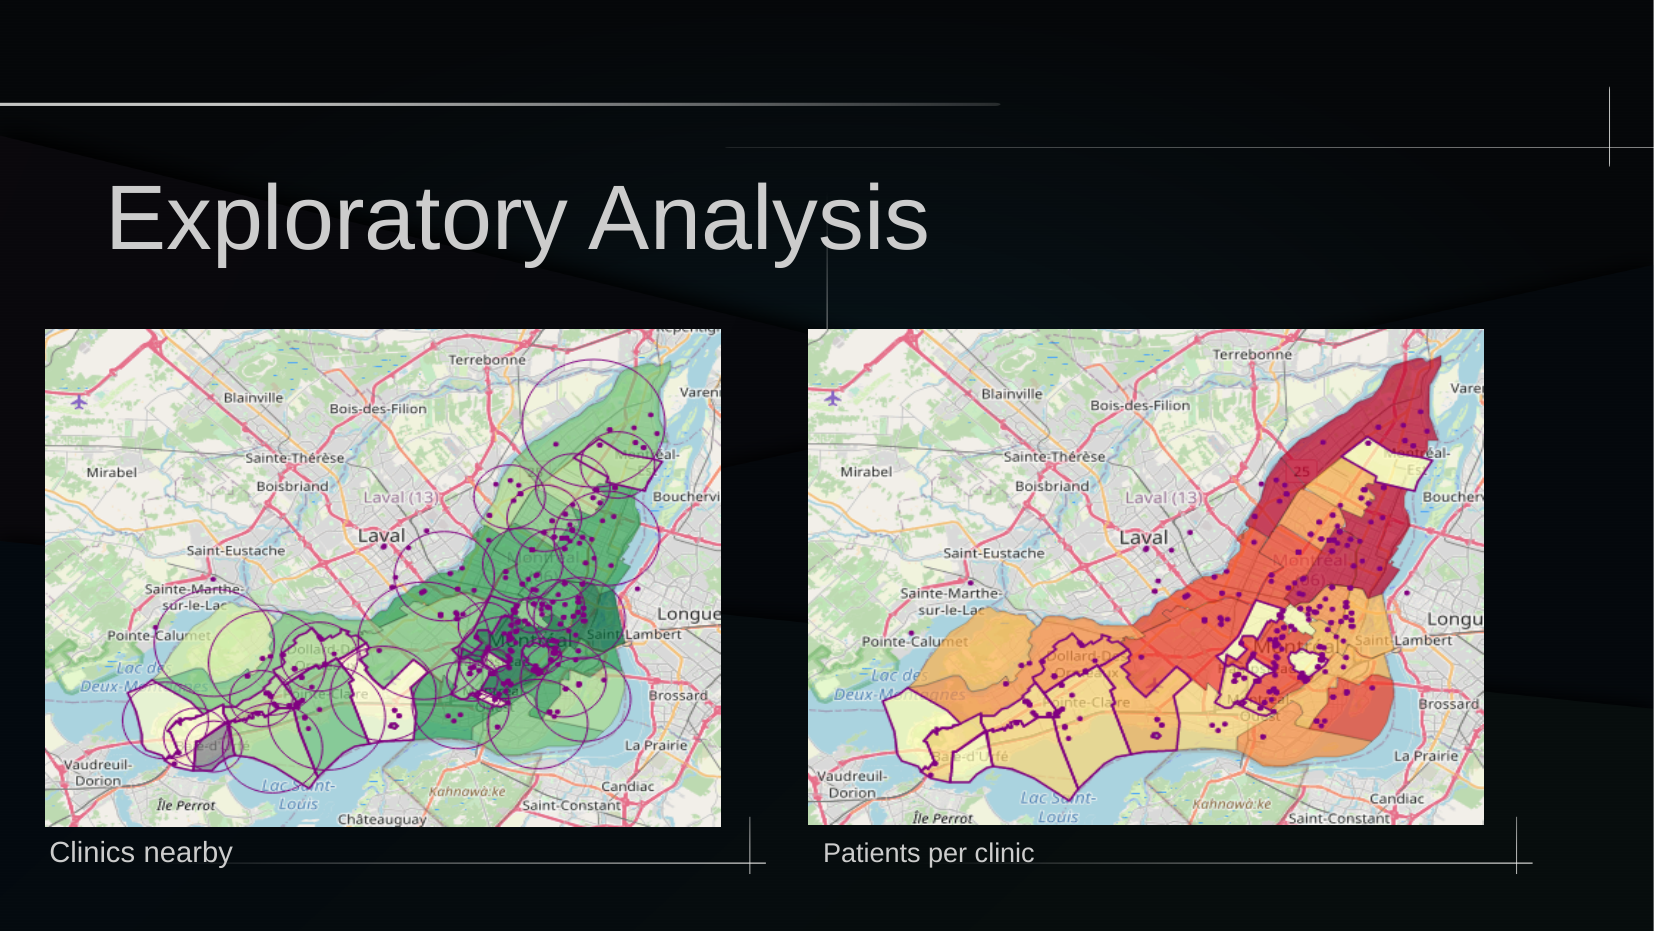

# Exploratory Analysis
Clinics nearby
Patients per clinic